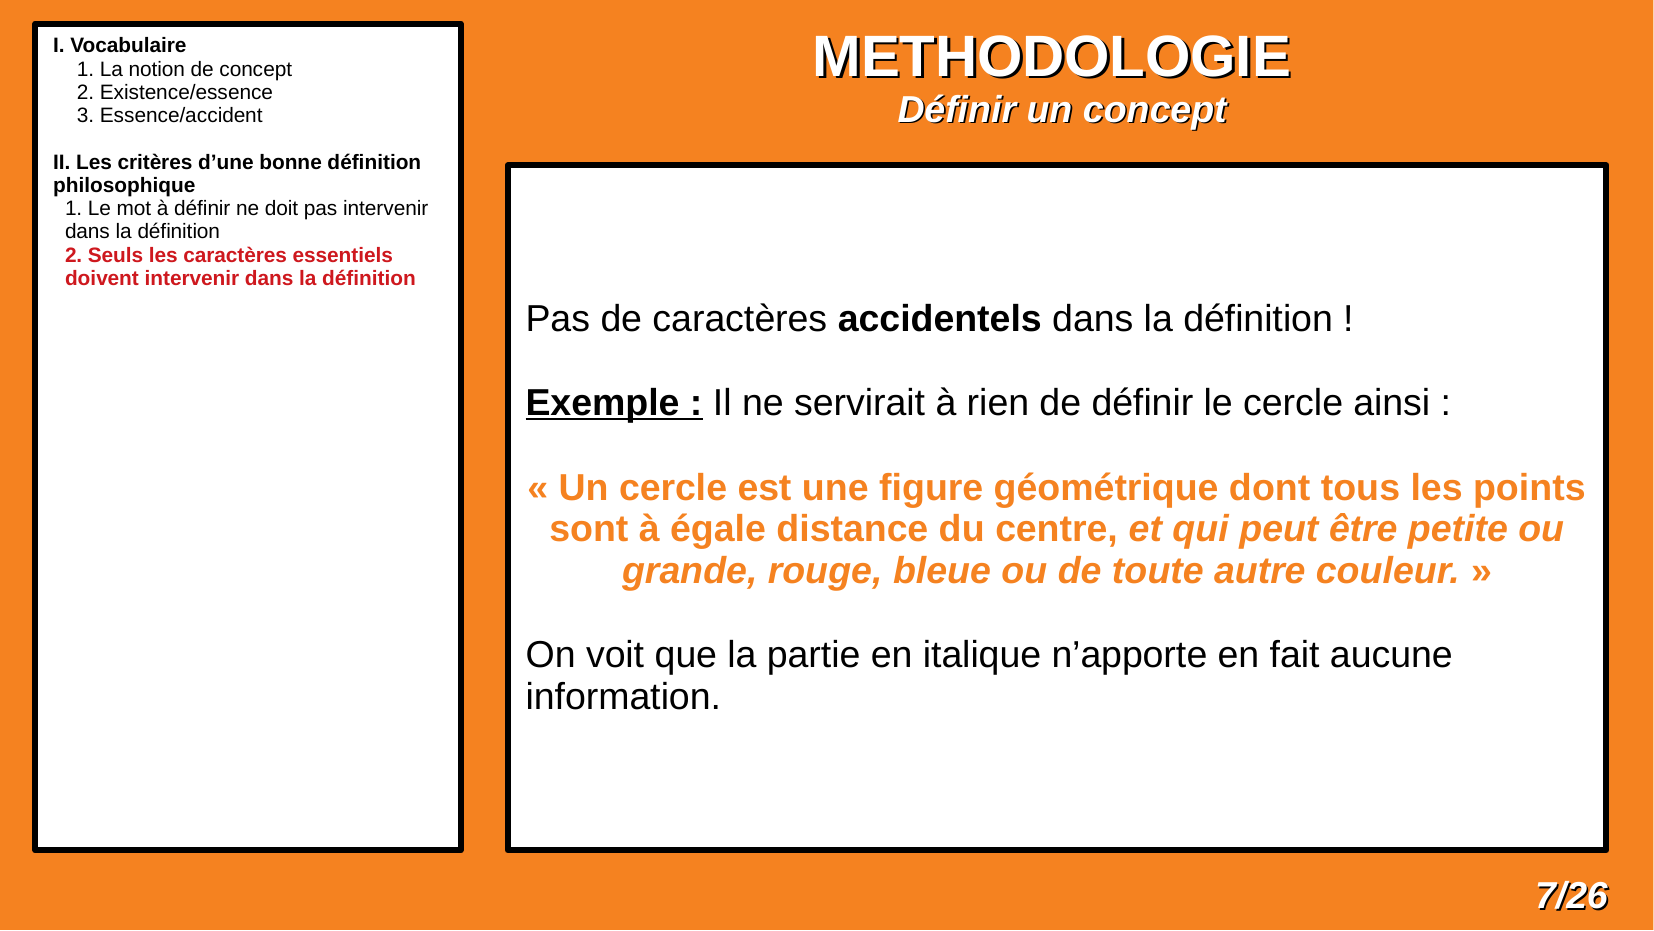

METHODOLOGIE
 Définir un concept
I. Vocabulaire
1. La notion de concept
2. Existence/essence
3. Essence/accident
II. Les critères d’une bonne définition philosophique
1. Le mot à définir ne doit pas intervenir dans la définition
2. Seuls les caractères essentiels doivent intervenir dans la définition
Pas de caractères accidentels dans la définition !
Exemple : Il ne servirait à rien de définir le cercle ainsi :
« Un cercle est une figure géométrique dont tous les points sont à égale distance du centre, et qui peut être petite ou grande, rouge, bleue ou de toute autre couleur. »
On voit que la partie en italique n’apporte en fait aucune information.